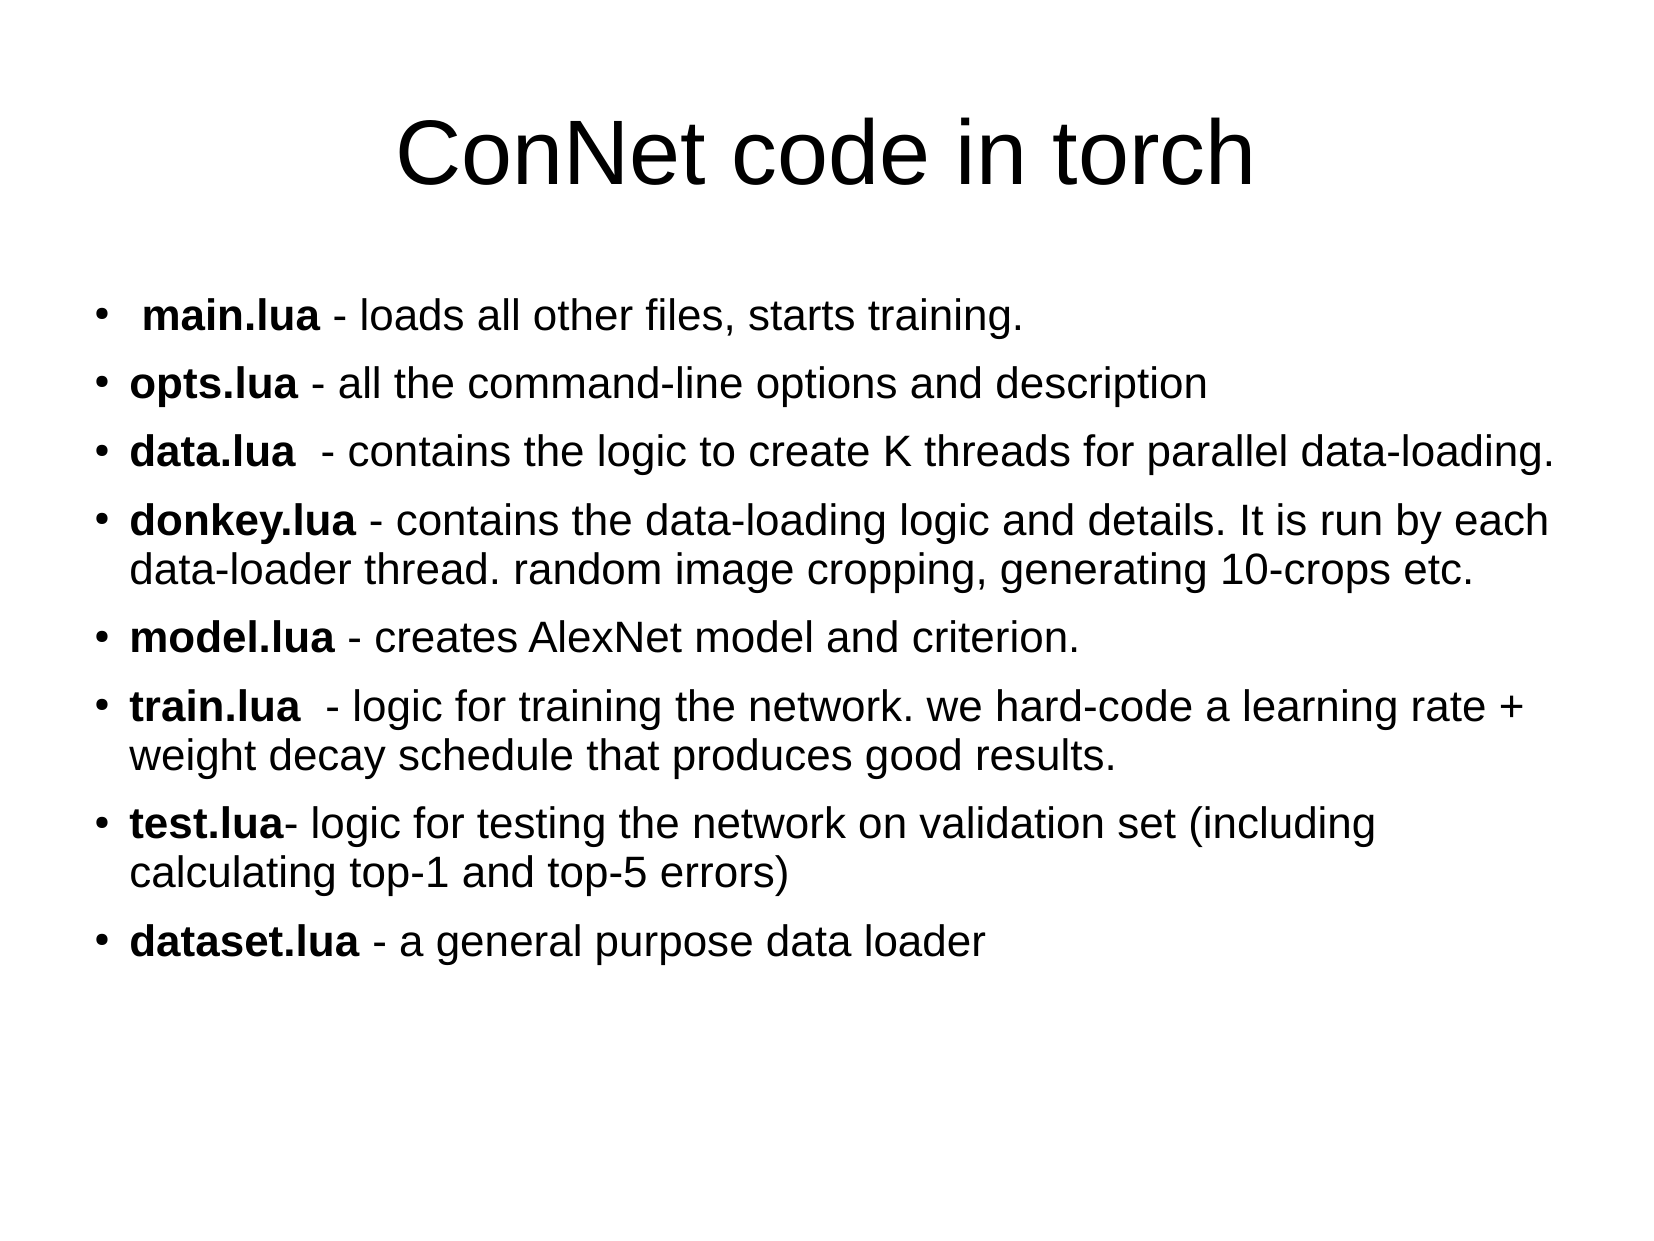

# ConNet code in torch
 main.lua - loads all other files, starts training.
opts.lua - all the command-line options and description
data.lua - contains the logic to create K threads for parallel data-loading.
donkey.lua - contains the data-loading logic and details. It is run by each data-loader thread. random image cropping, generating 10-crops etc.
model.lua - creates AlexNet model and criterion.
train.lua - logic for training the network. we hard-code a learning rate + weight decay schedule that produces good results.
test.lua- logic for testing the network on validation set (including calculating top-1 and top-5 errors)
dataset.lua - a general purpose data loader